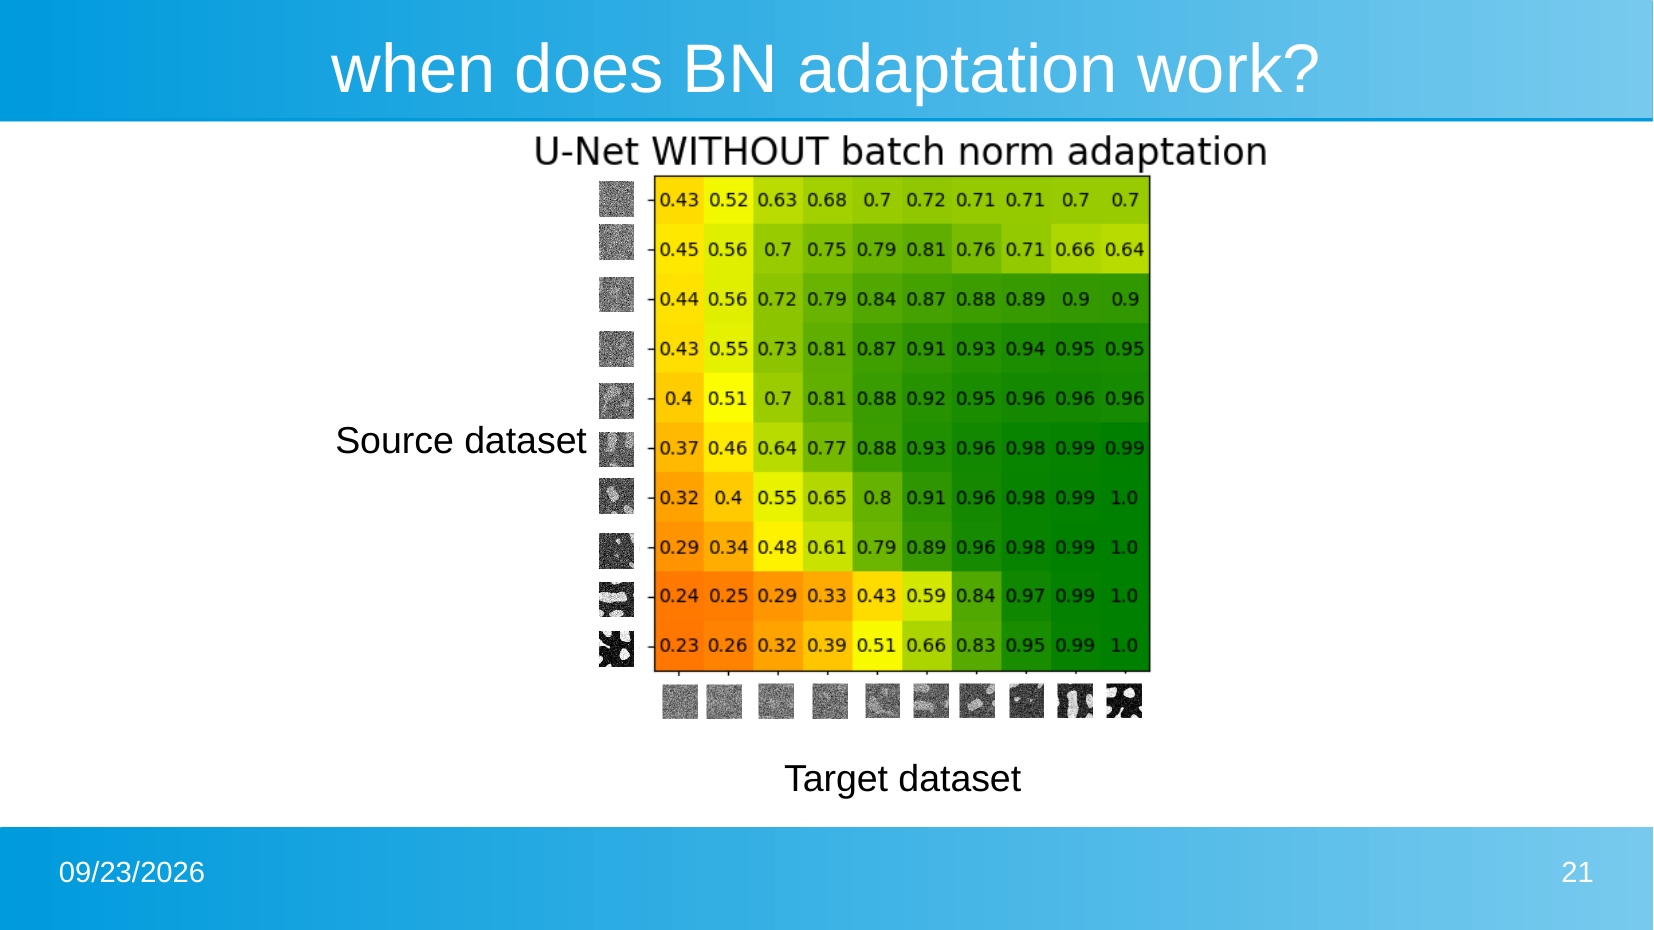

# when does BN adaptation work?
Source dataset
Target dataset
21